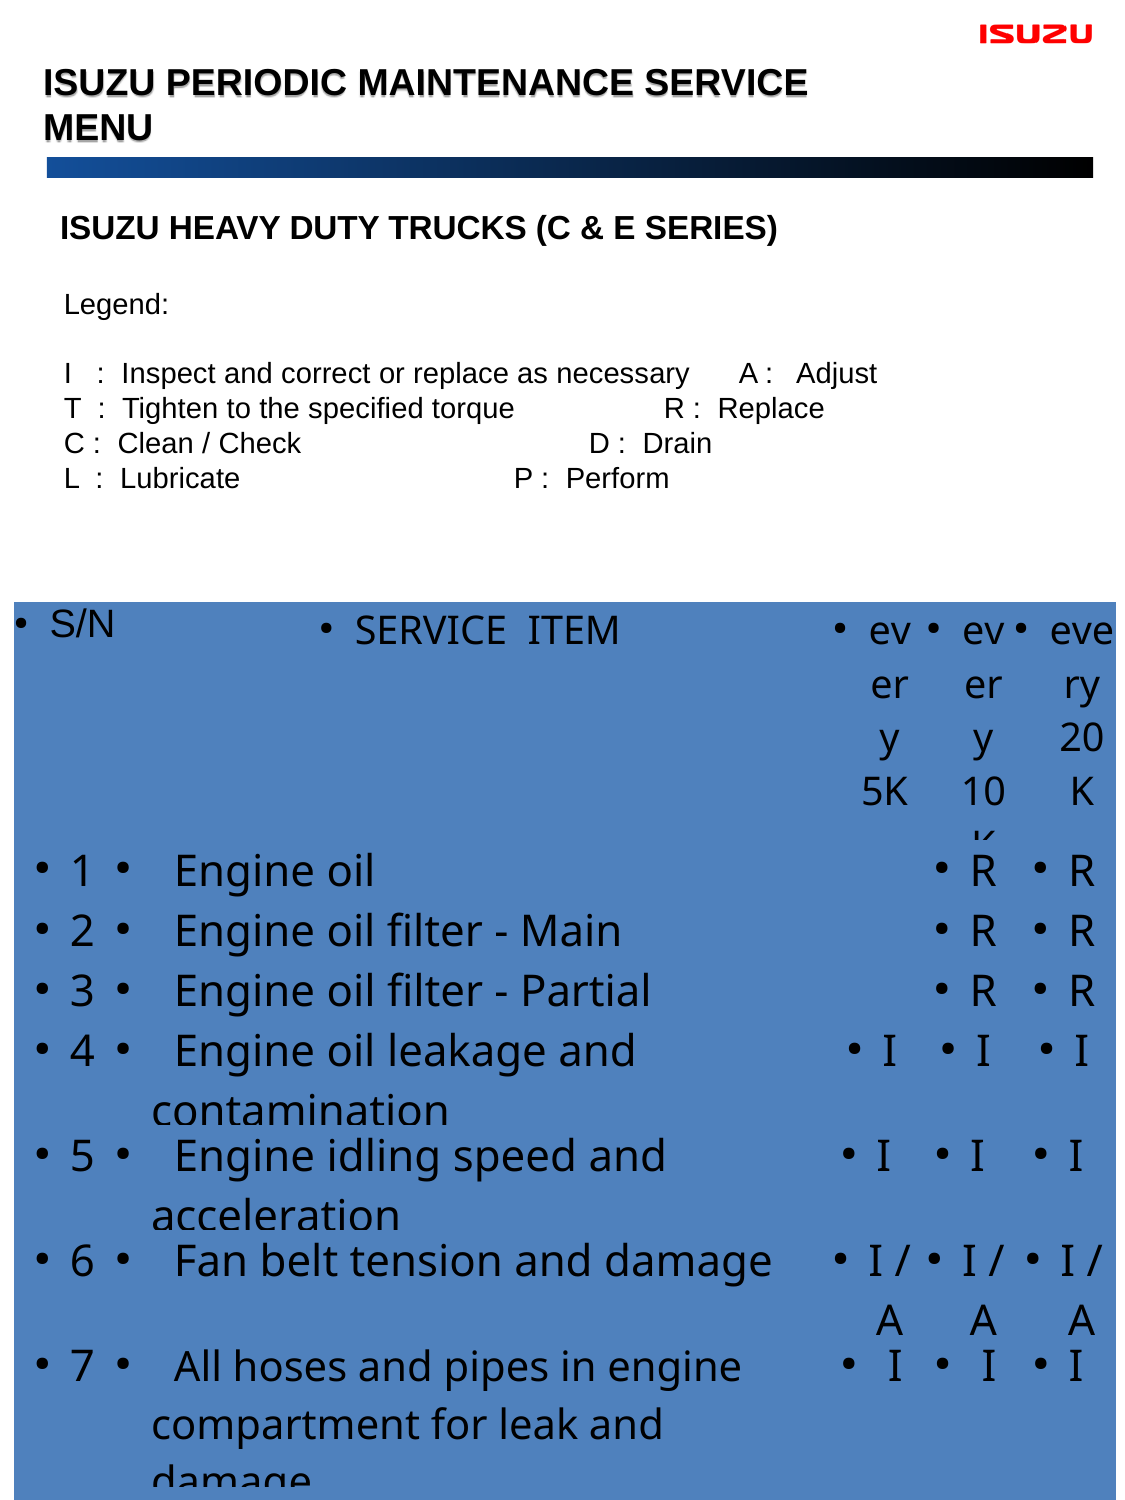

ISUZU PERIODIC MAINTENANCE SERVICE MENU
ISUZU HEAVY DUTY TRUCKS (C & E SERIES)
Legend:
I : Inspect and correct or replace as necessary	A : Adjust
T : Tighten to the specified torque 		R : Replace
C : Clean / Check 				D : Drain
L : Lubricate				P : Perform
| S/N | SERVICE ITEM | every 5K | every 10K | every 20K |
| --- | --- | --- | --- | --- |
| 1 | Engine oil | | R | R |
| 2 | Engine oil filter - Main | | R | R |
| 3 | Engine oil filter - Partial | | R | R |
| 4 | Engine oil leakage and contamination | I | I | I |
| 5 | Engine idling speed and acceleration | I | I | I |
| 6 | Fan belt tension and damage | I / A | I / A | I / A |
| 7 | All hoses and pipes in engine compartment for leak and damage | I | I | I |
| 8 | Valve clearance (Common Rail Engine) | | | I / A |
| 9 | Air cleaner element | I / C | I / C | R |
| 10 | Main fuel filter | | | R |
| 11 | Pre-fuel filter element | | | R |
| 12 | Engine coolant (Replace every two yrs) | I | I | R (@2yrs) |
| 13 | Cooling system for water leakage | I | I | I |